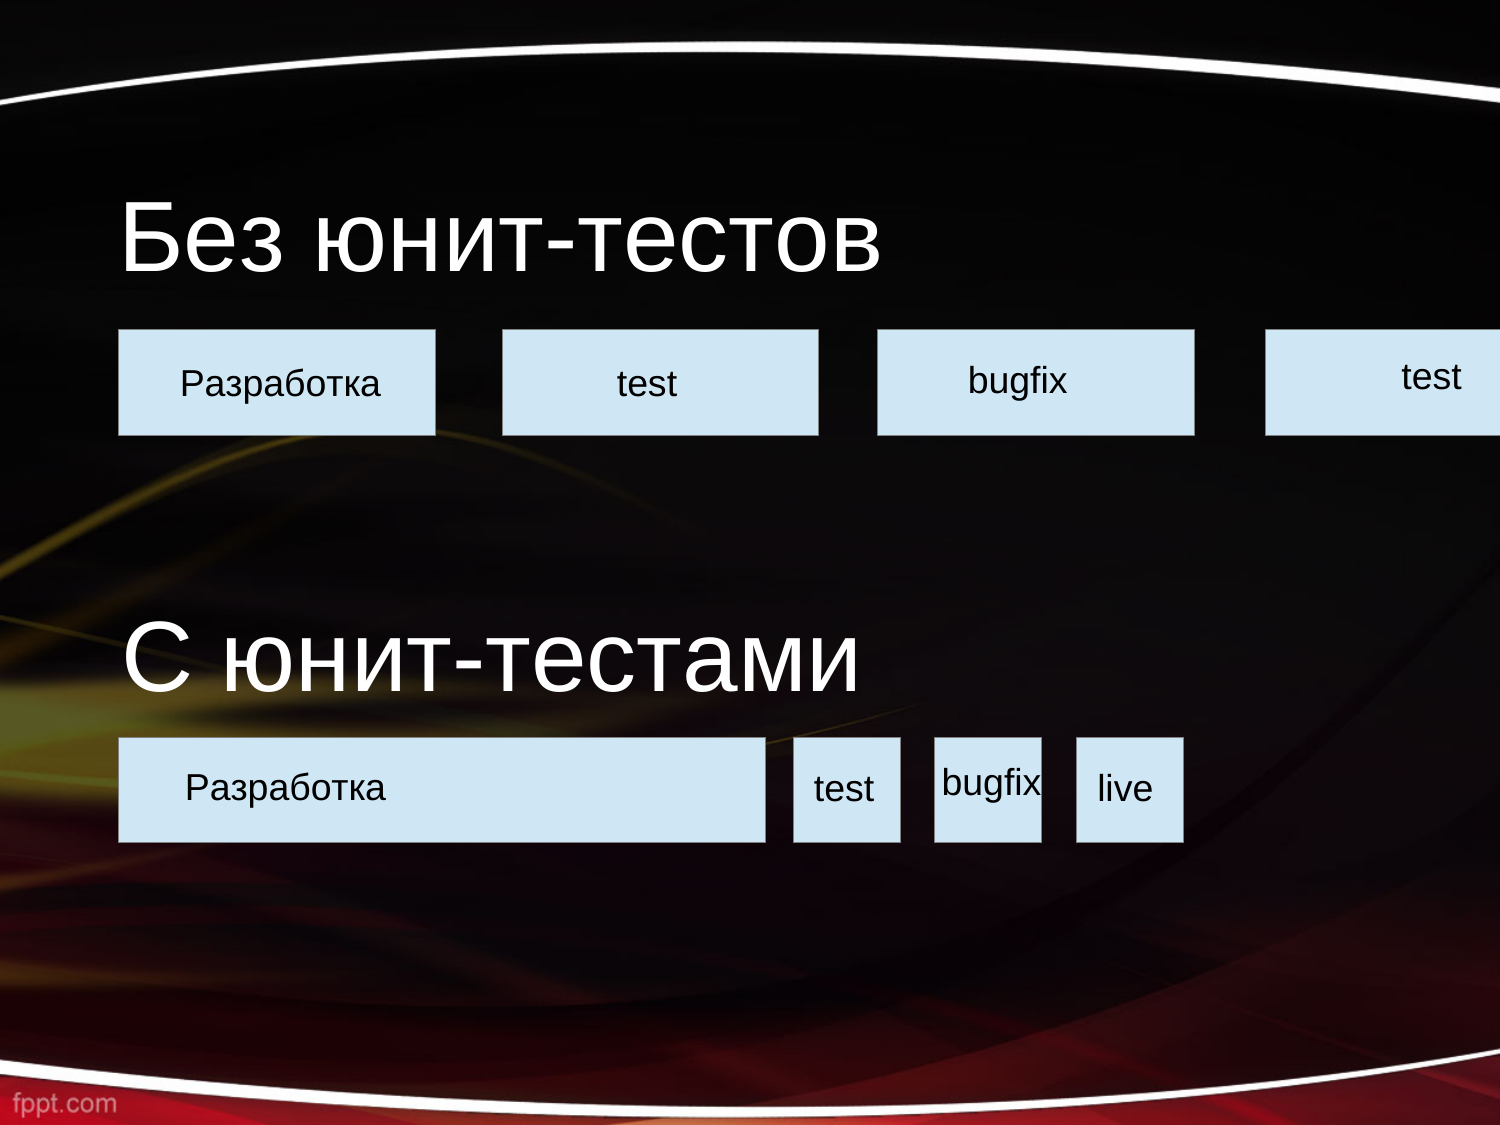

# Без юнит-тестов
test
bugfix
Разработка
test
С юнит-тестами
bugfix
Разработка
test
live